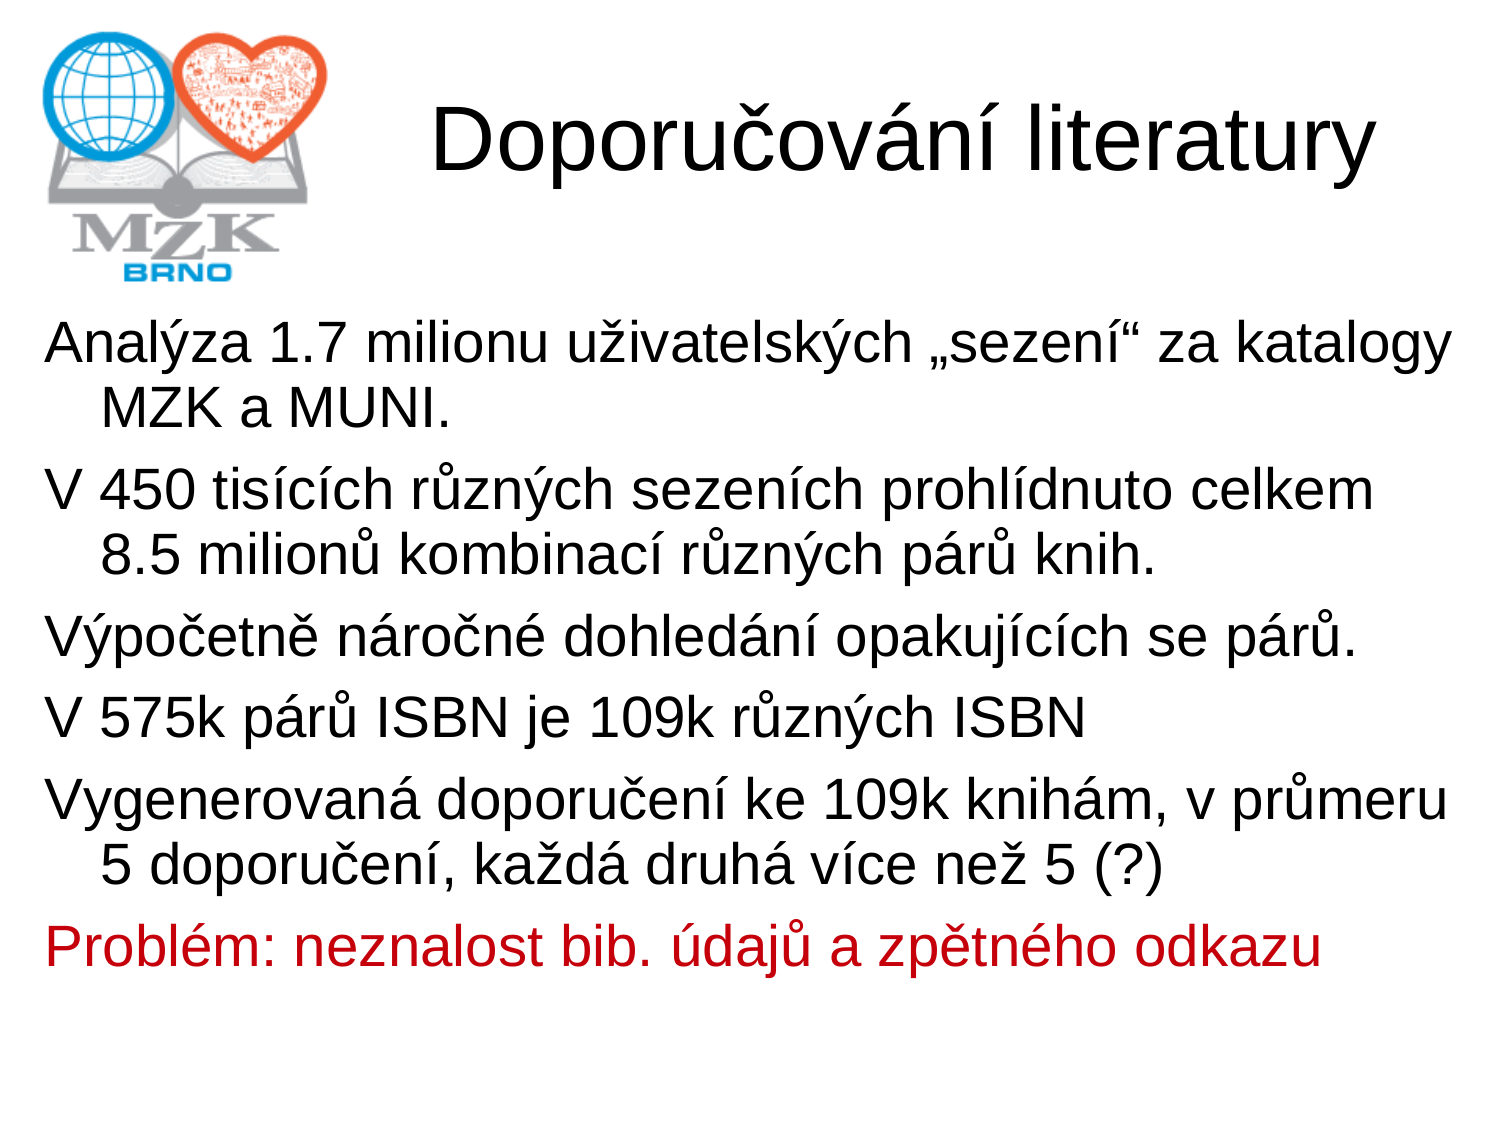

# Doporučování literatury
Analýza 1.7 milionu uživatelských „sezení“ za katalogy MZK a MUNI.
V 450 tisících různých sezeních prohlídnuto celkem 8.5 milionů kombinací různých párů knih.
Výpočetně náročné dohledání opakujících se párů.
V 575k párů ISBN je 109k různých ISBN
Vygenerovaná doporučení ke 109k knihám, v průmeru 5 doporučení, každá druhá více než 5 (?)
Problém: neznalost bib. údajů a zpětného odkazu